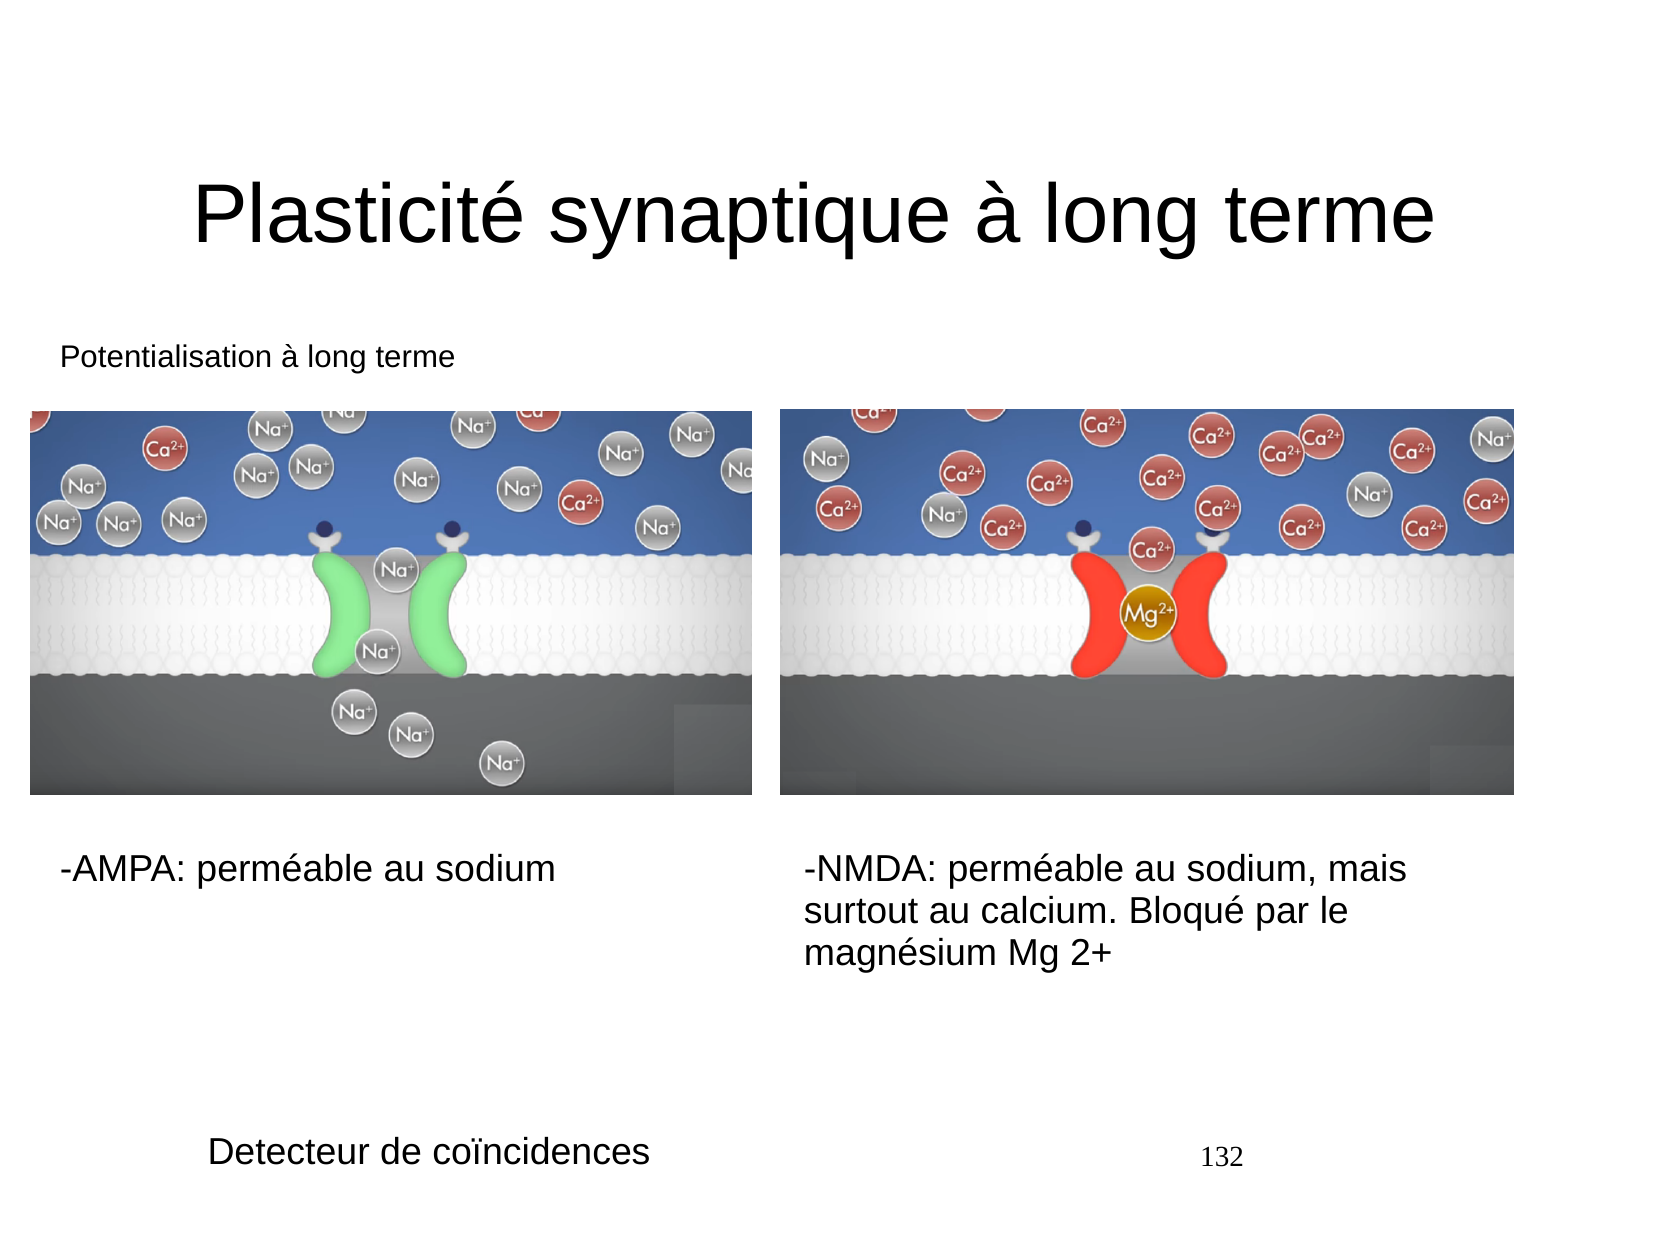

# Plasticité synaptique à long terme
Potentialisation à long terme
-AMPA: perméable au sodium
-NMDA: perméable au sodium, mais surtout au calcium. Bloqué par le magnésium Mg 2+
Detecteur de coïncidences
132